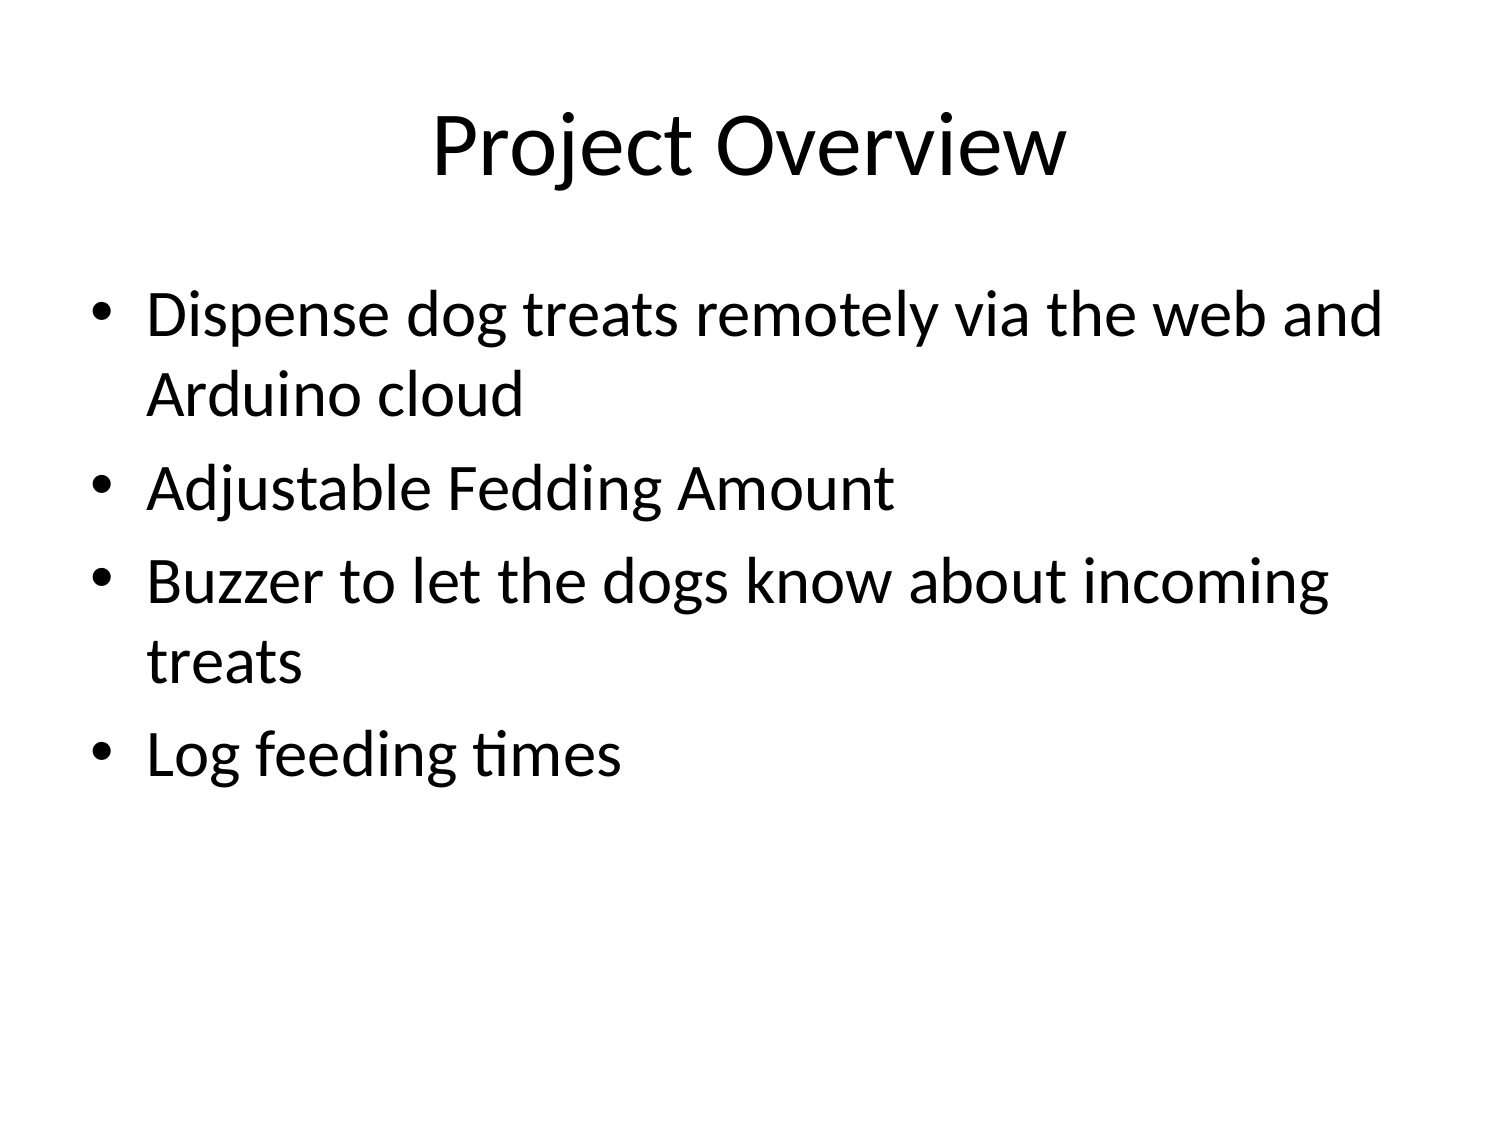

# Project Overview
Dispense dog treats remotely via the web and Arduino cloud
Adjustable Fedding Amount
Buzzer to let the dogs know about incoming treats
Log feeding times